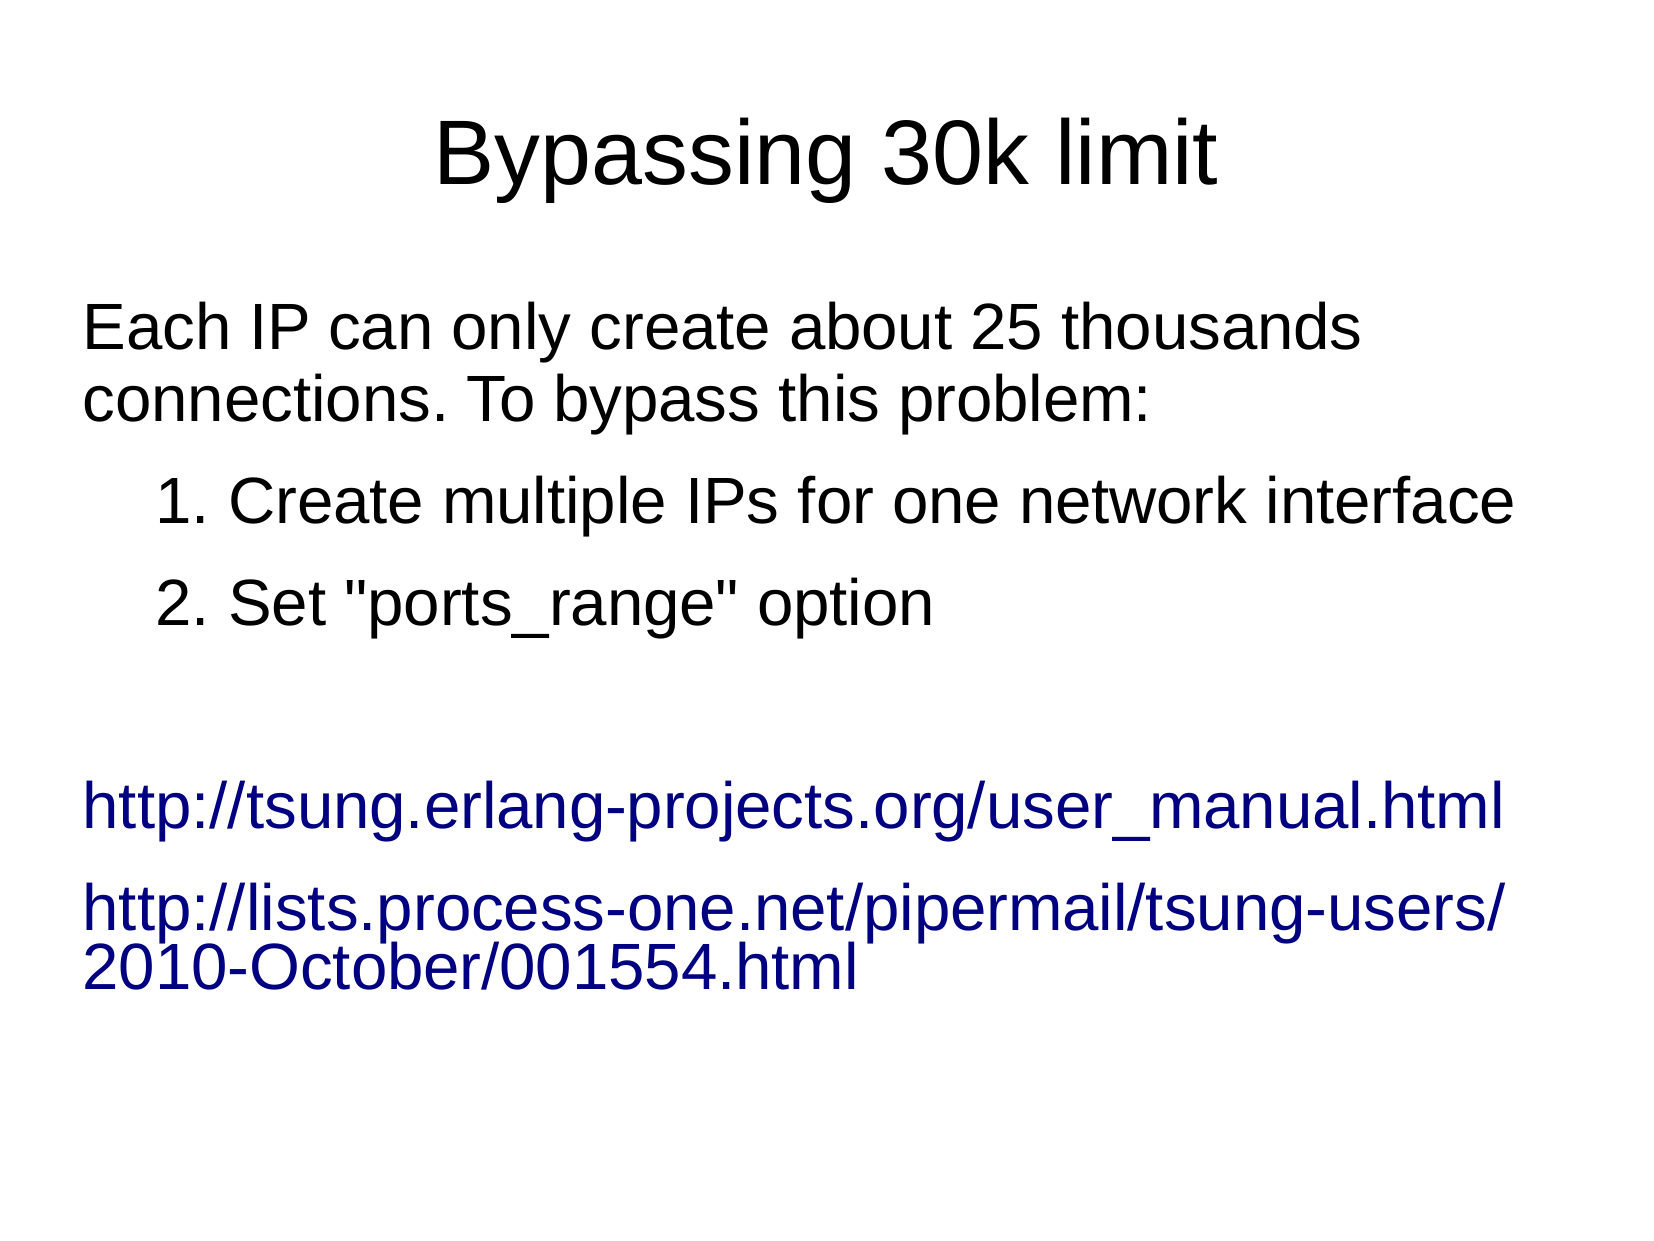

# Bypassing 30k limit
Each IP can only create about 25 thousands connections. To bypass this problem:
 1. Create multiple IPs for one network interface
 2. Set "ports_range" option
http://tsung.erlang-projects.org/user_manual.html
http://lists.process-one.net/pipermail/tsung-users/2010-October/001554.html